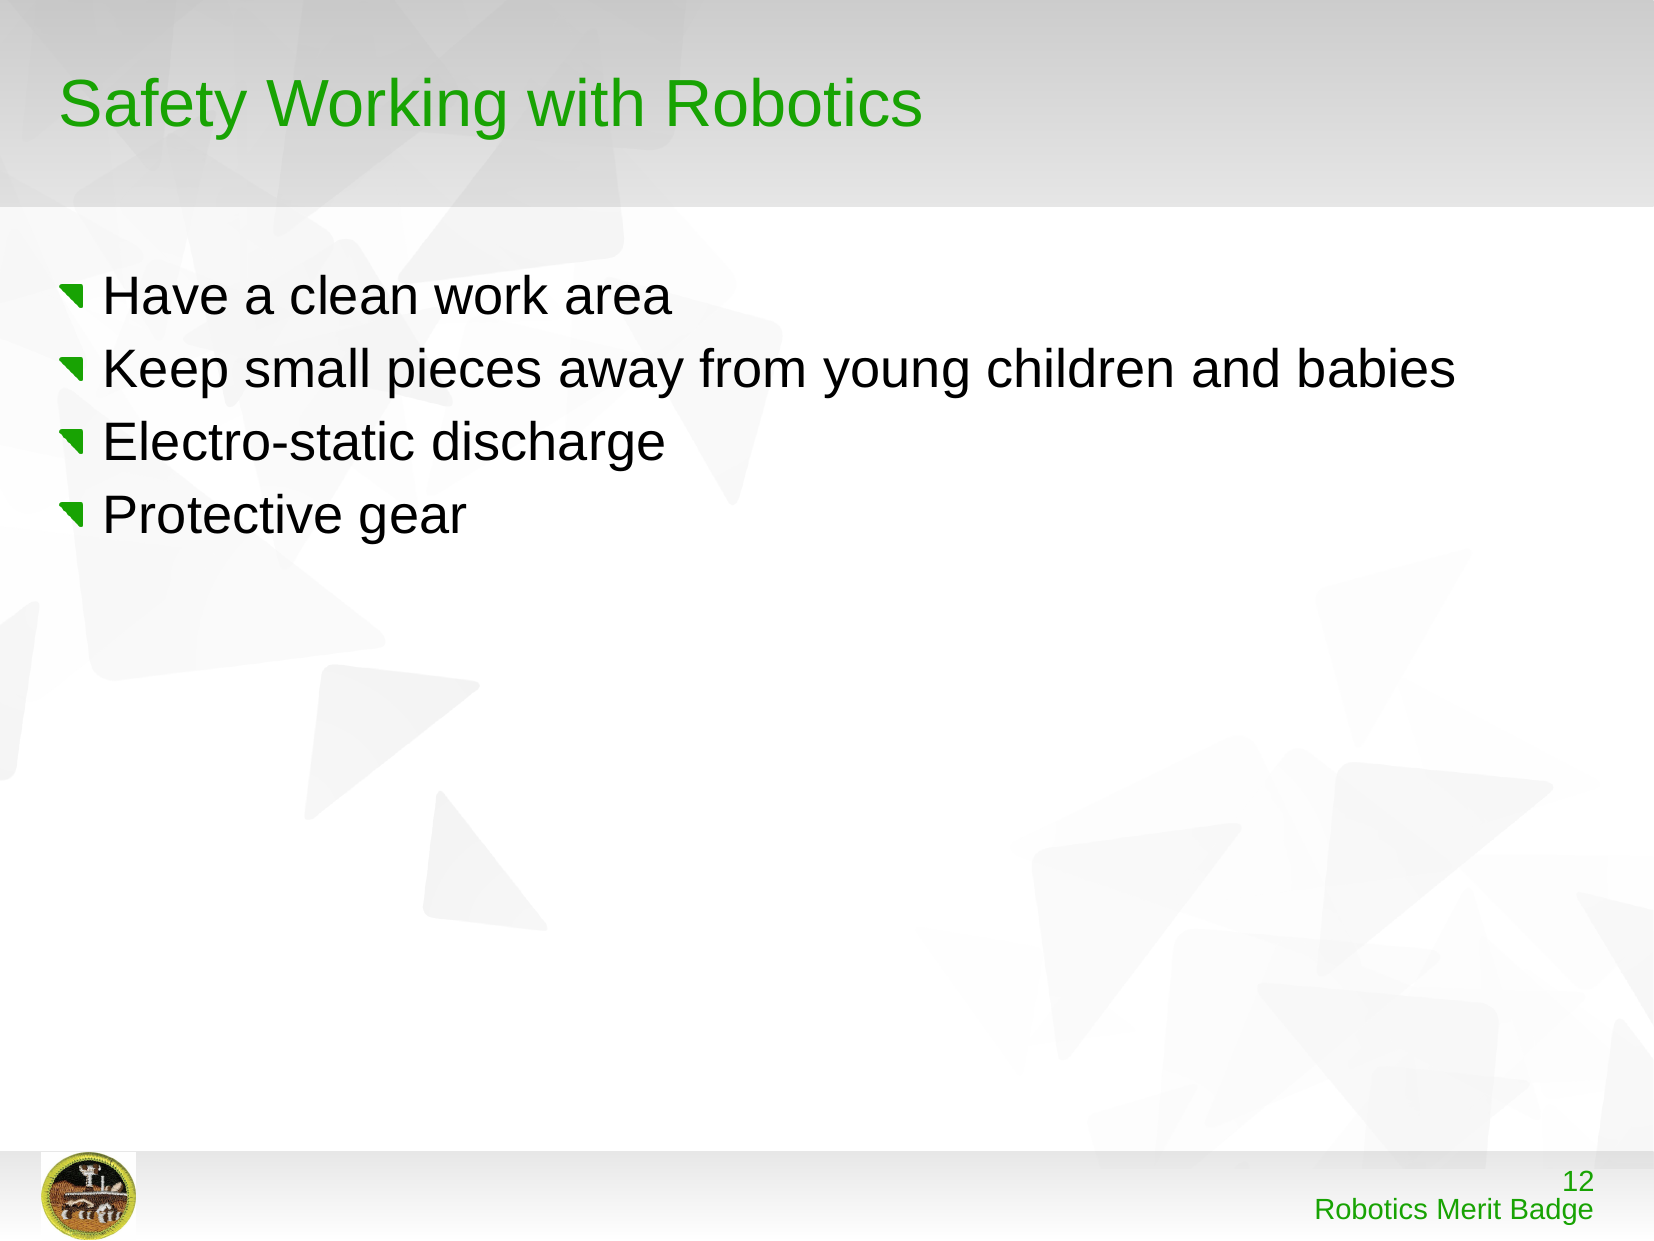

# Safety Working with Robotics
Have a clean work area
Keep small pieces away from young children and babies
Electro-static discharge
Protective gear
12
Robotics Merit Badge